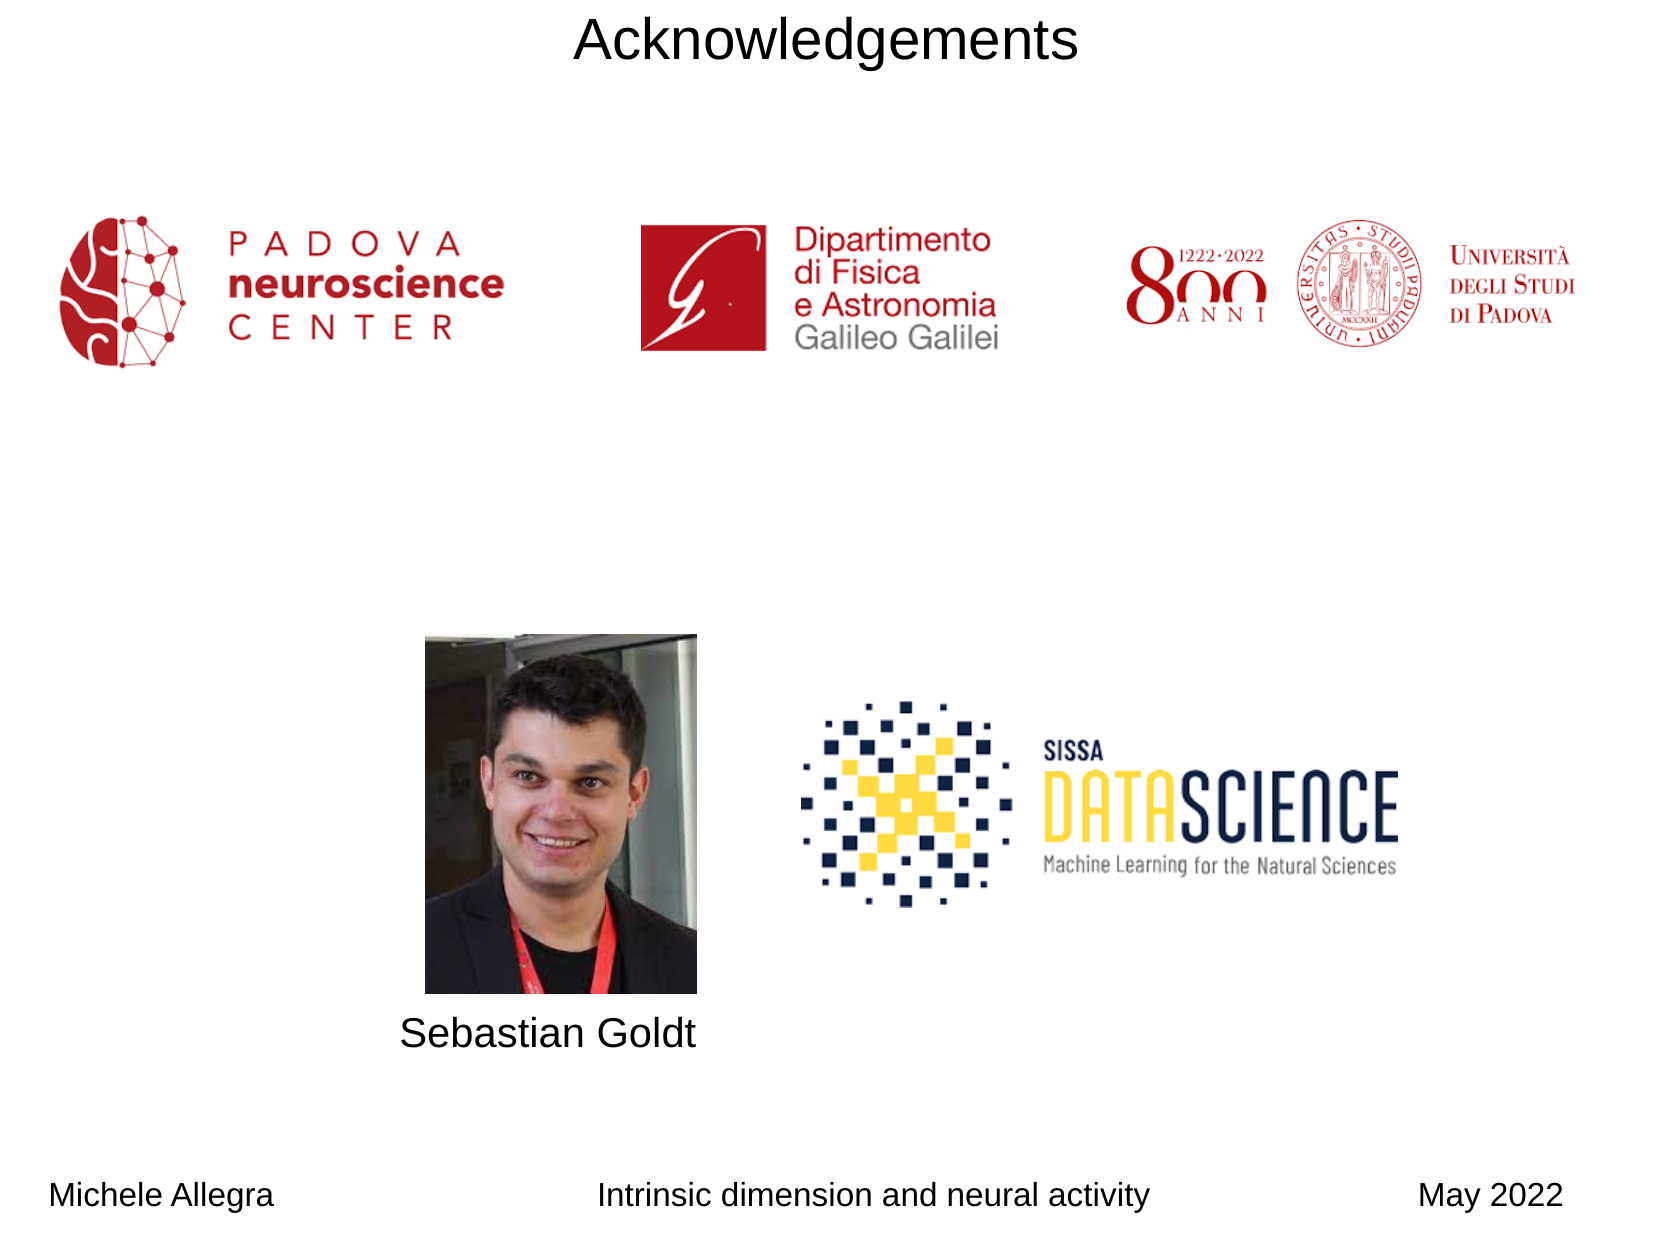

# Acknowledgements
Sebastian Goldt
Michele Allegra Intrinsic dimension and neural activity May 2022